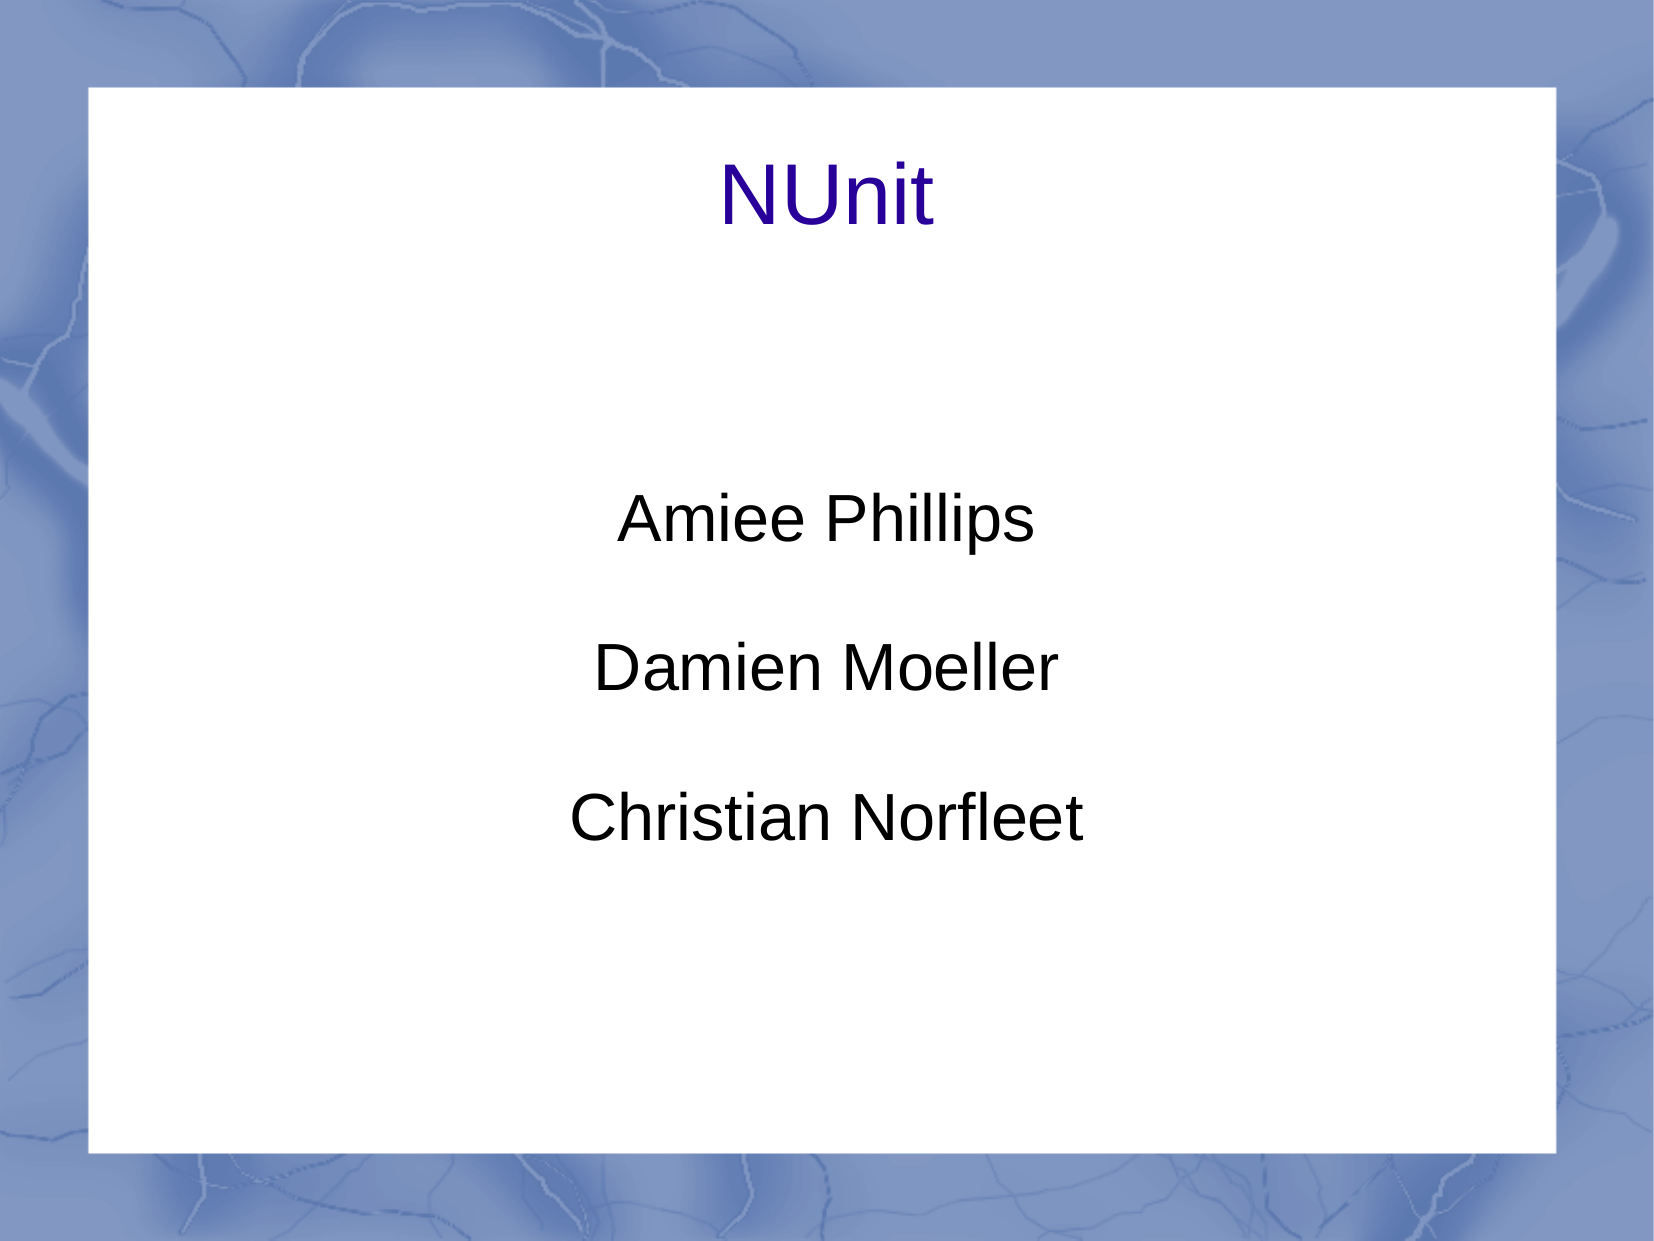

# NUnit
Amiee Phillips
Damien Moeller
Christian Norfleet